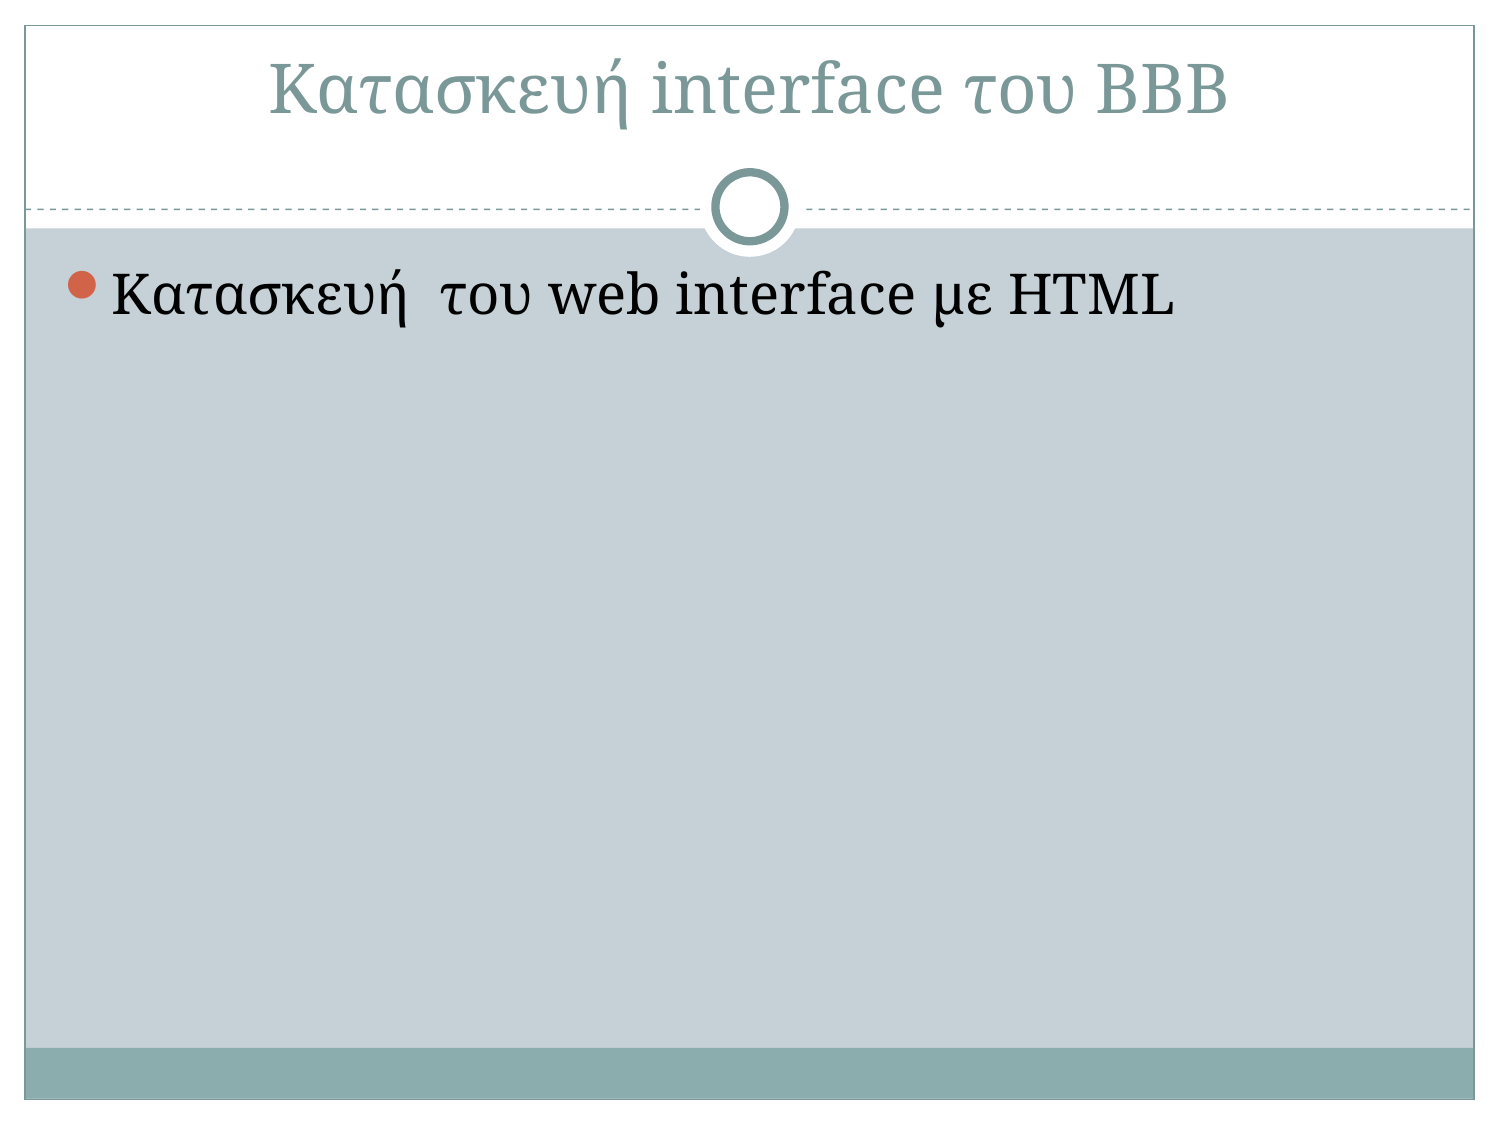

# Κατασκευή interface του BBB
Κατασκευή του web interface με HTML